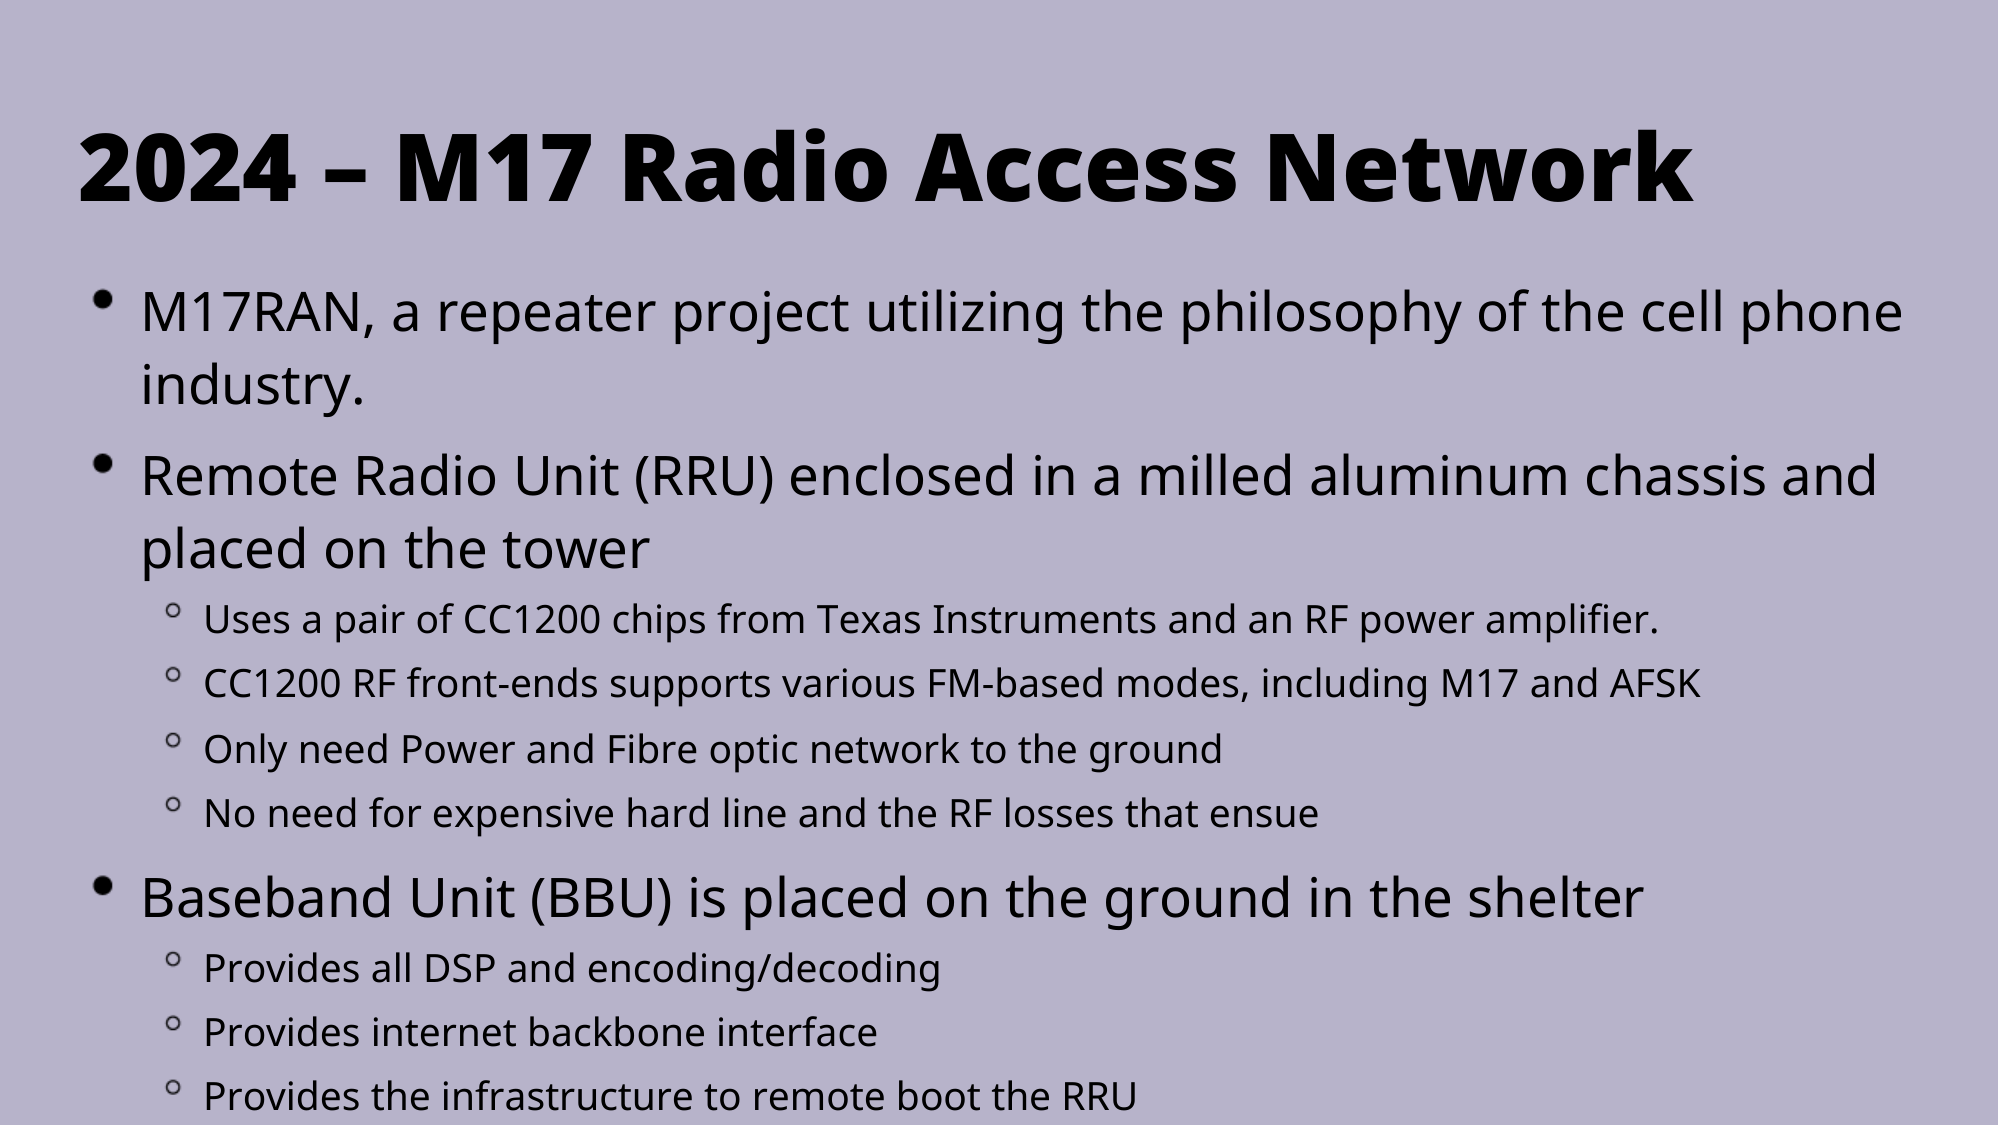

2024 – M17 Radio Access Network
M17RAN, a repeater project utilizing the philosophy of the cell phone
industry.
Remote Radio Unit (RRU) enclosed in a milled aluminum chassis and
placed on the tower
Uses a pair of CC1200 chips from Texas Instruments and an RF power amplifier.
CC1200 RF front-ends supports various FM-based modes, including M17 and AFSK
Only need Power and Fibre optic network to the ground
No need for expensive hard line and the RF losses that ensue
Baseband Unit (BBU) is placed on the ground in the shelter
Provides all DSP and encoding/decoding
Provides internet backbone interface
Provides the infrastructure to remote boot the RRU